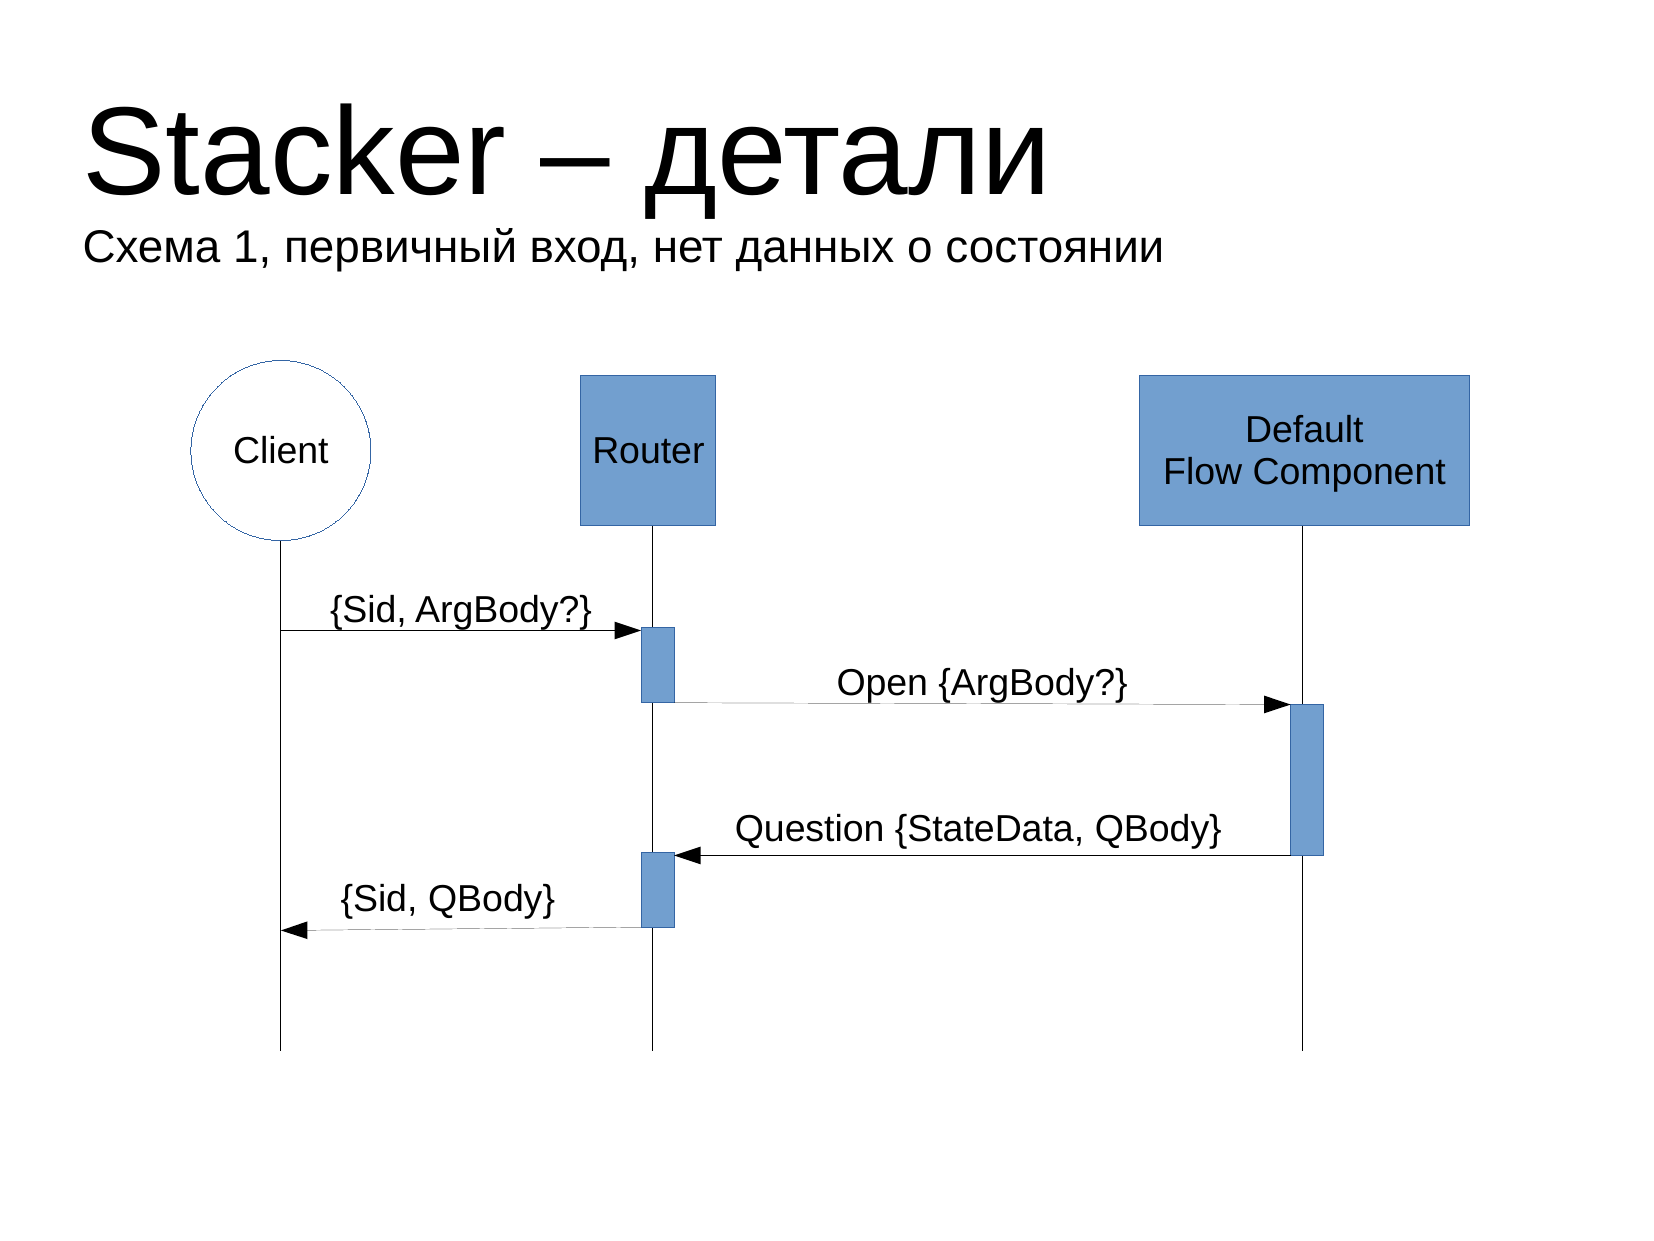

# Stacker – детали Схема 1, первичный вход, нет данных о состоянии
Client
Router
Default
Flow Component
{Sid, ArgBody?}
Open {ArgBody?}
Question {StateData, QBody}
{Sid, QBody}